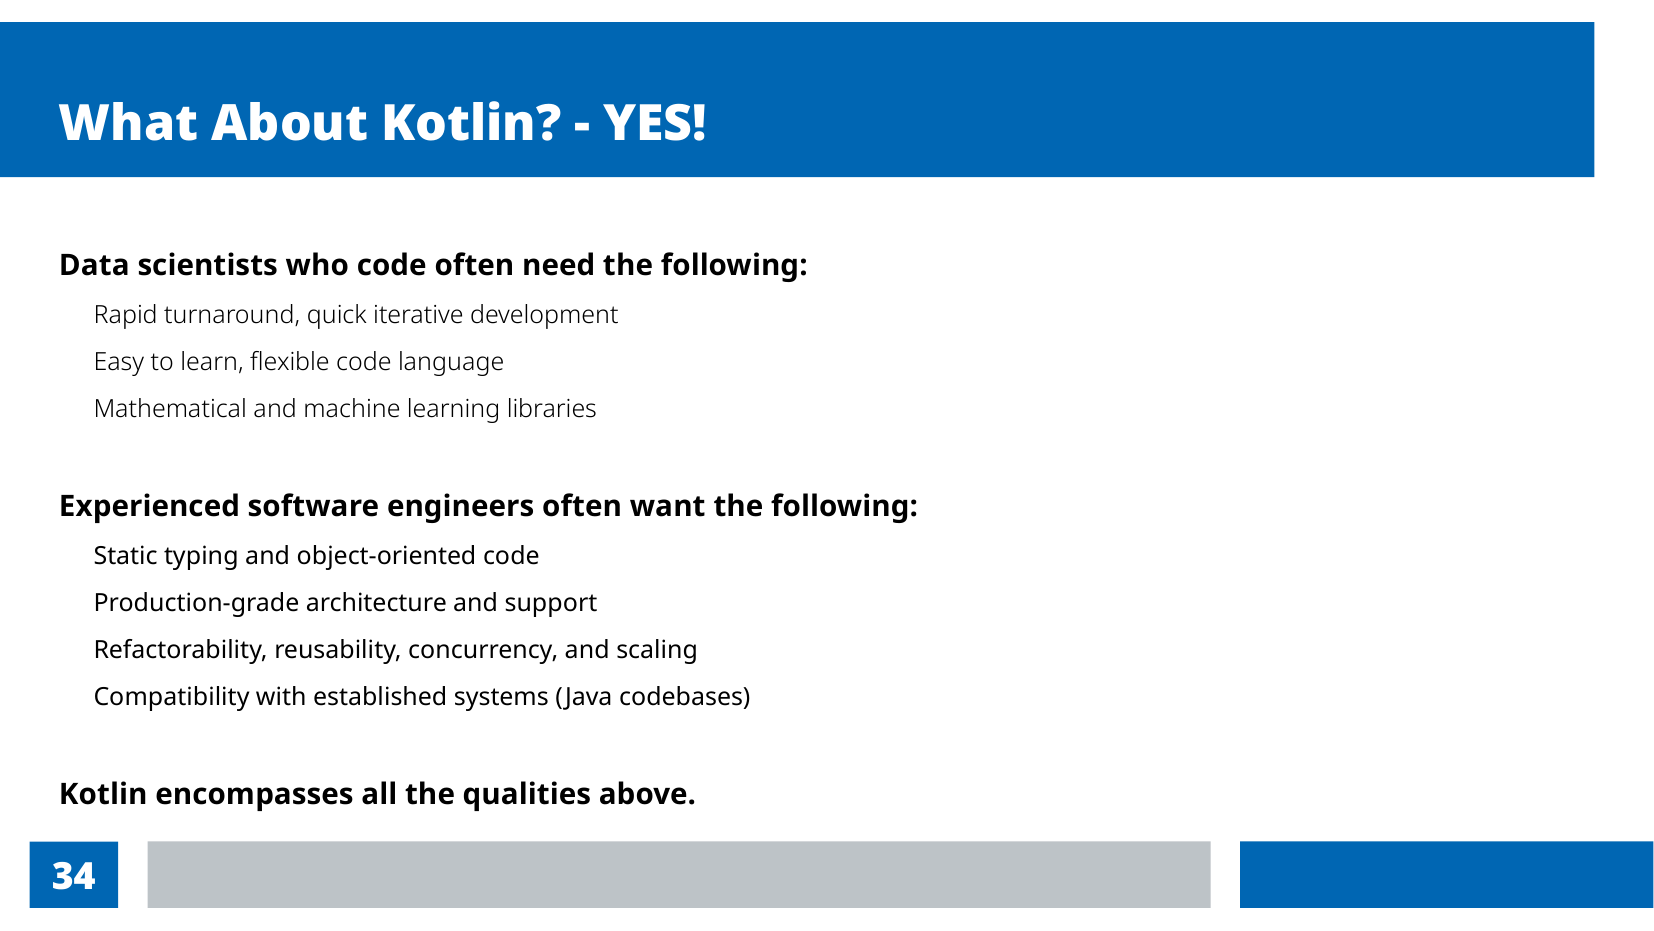

# What About Kotlin? - YES!
Data scientists who code often need the following:
Rapid turnaround, quick iterative development
Easy to learn, flexible code language
Mathematical and machine learning libraries
Experienced software engineers often want the following:
Static typing and object-oriented code
Production-grade architecture and support
Refactorability, reusability, concurrency, and scaling
Compatibility with established systems (Java codebases)
Kotlin encompasses all the qualities above.
34